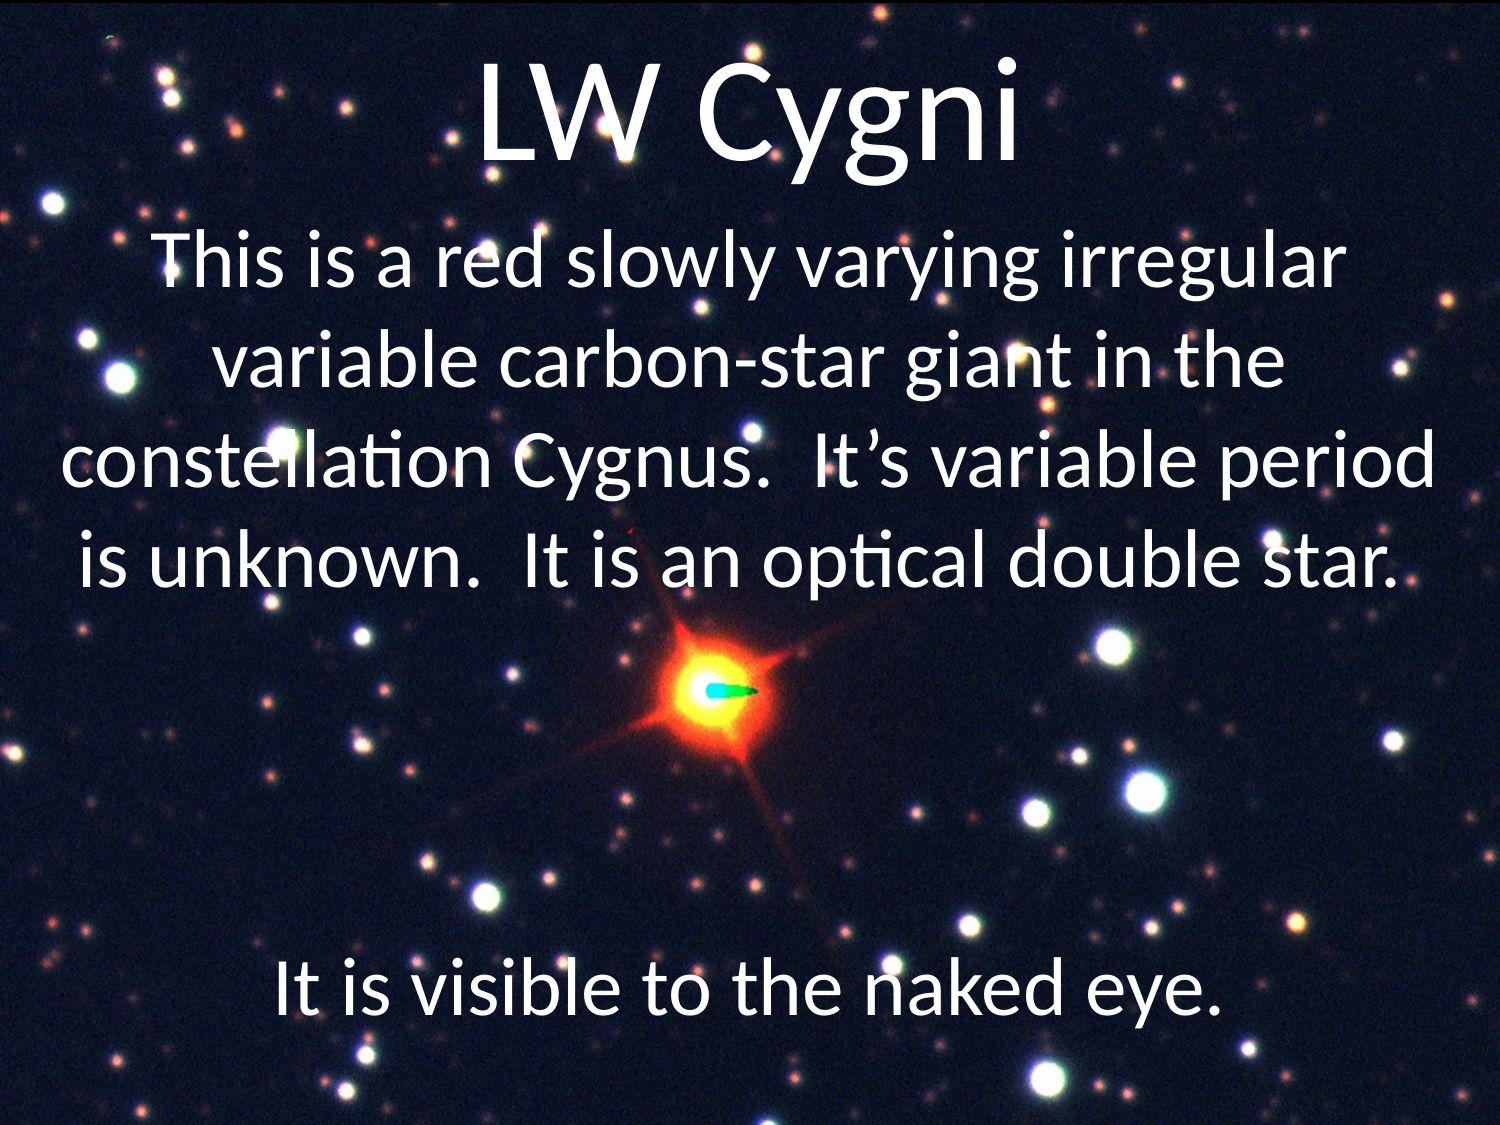

LW Cygni
This is a red slowly varying irregular variable carbon-star giant in the constellation Cygnus. It’s variable period is unknown. It is an optical double star.
It is visible to the naked eye.